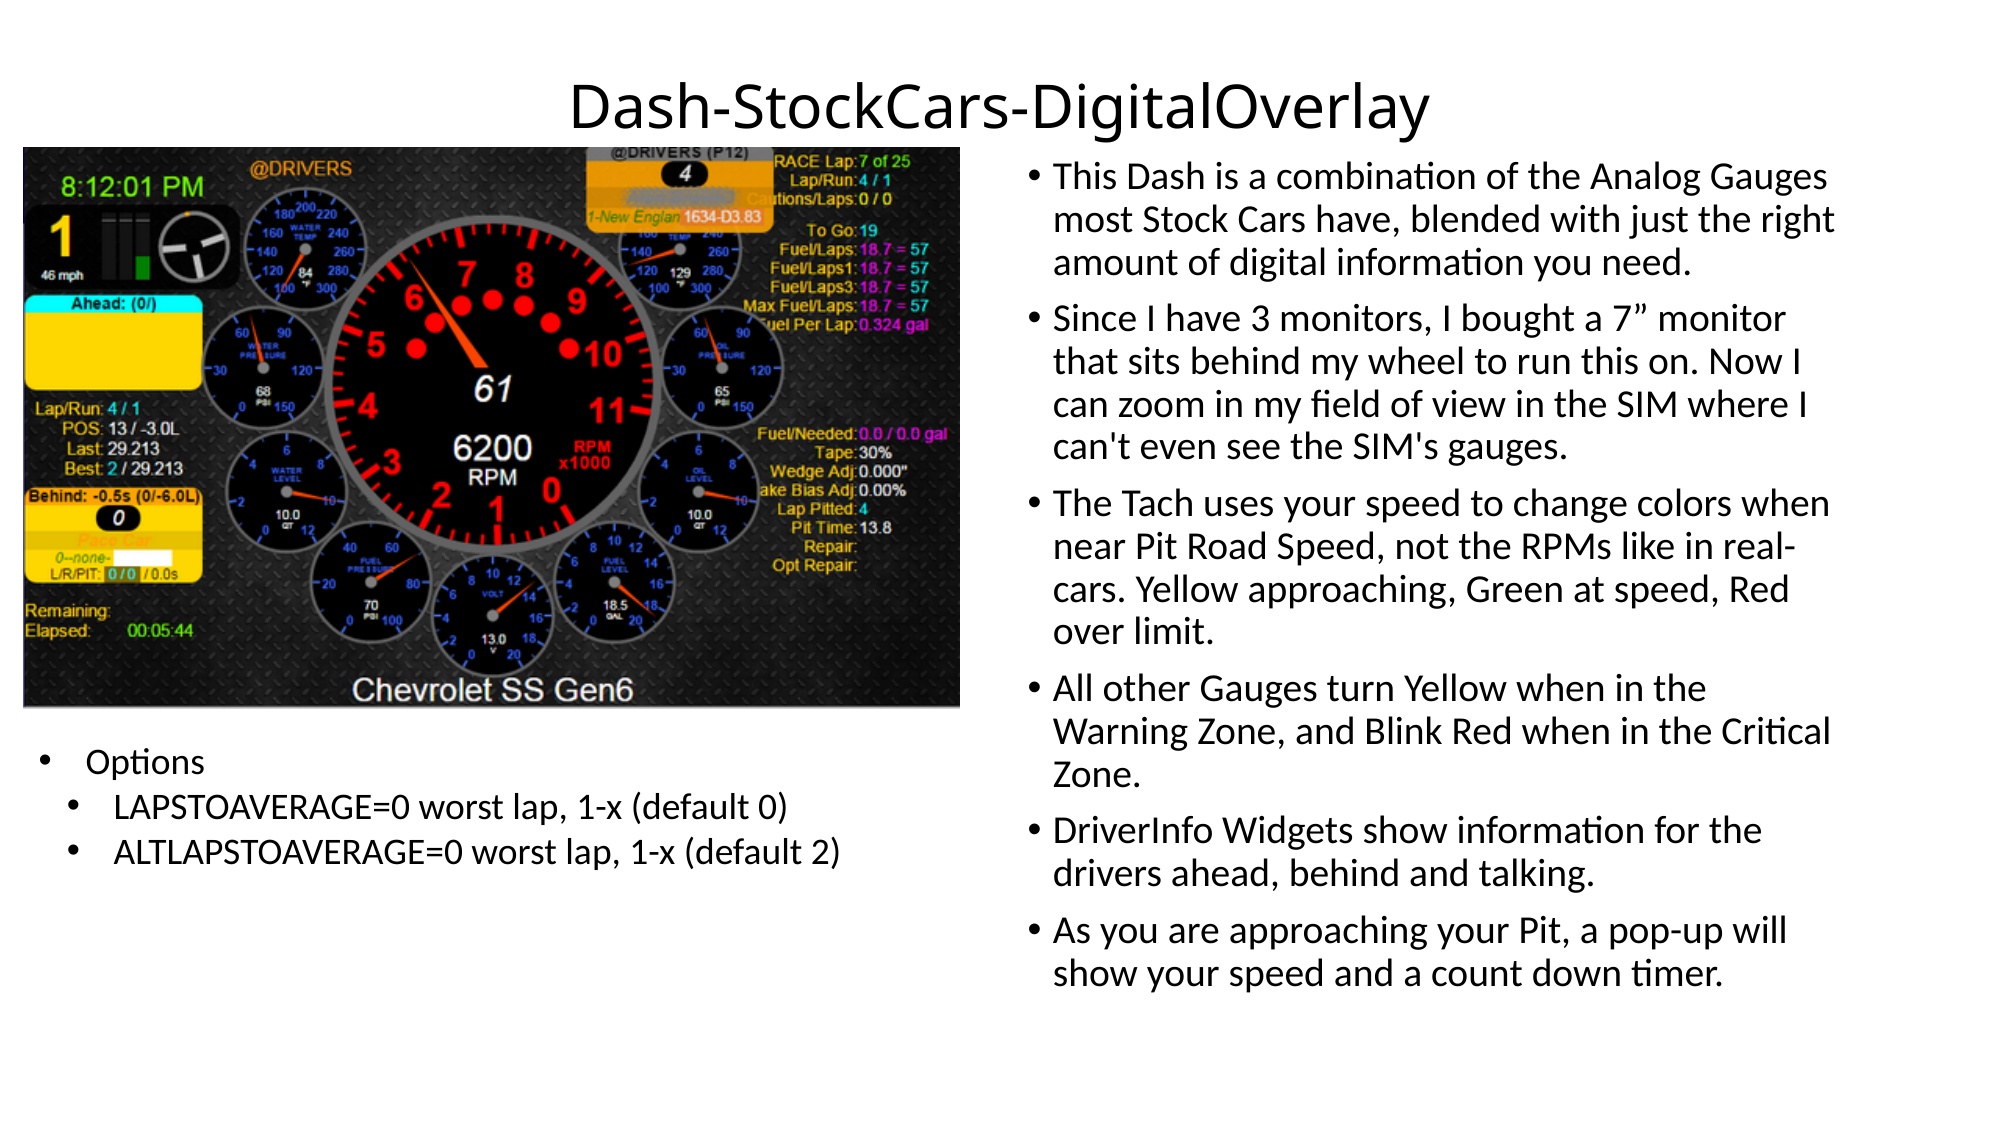

# Dash-StockCars-DigitalOverlay
This Dash is a combination of the Analog Gauges most Stock Cars have, blended with just the right amount of digital information you need.
Since I have 3 monitors, I bought a 7” monitor that sits behind my wheel to run this on. Now I can zoom in my field of view in the SIM where I can't even see the SIM's gauges.
The Tach uses your speed to change colors when near Pit Road Speed, not the RPMs like in real-cars. Yellow approaching, Green at speed, Red over limit.
All other Gauges turn Yellow when in the Warning Zone, and Blink Red when in the Critical Zone.
DriverInfo Widgets show information for the drivers ahead, behind and talking.
As you are approaching your Pit, a pop-up will show your speed and a count down timer.
Options
LAPSTOAVERAGE=0 worst lap, 1-x (default 0)
ALTLAPSTOAVERAGE=0 worst lap, 1-x (default 2)